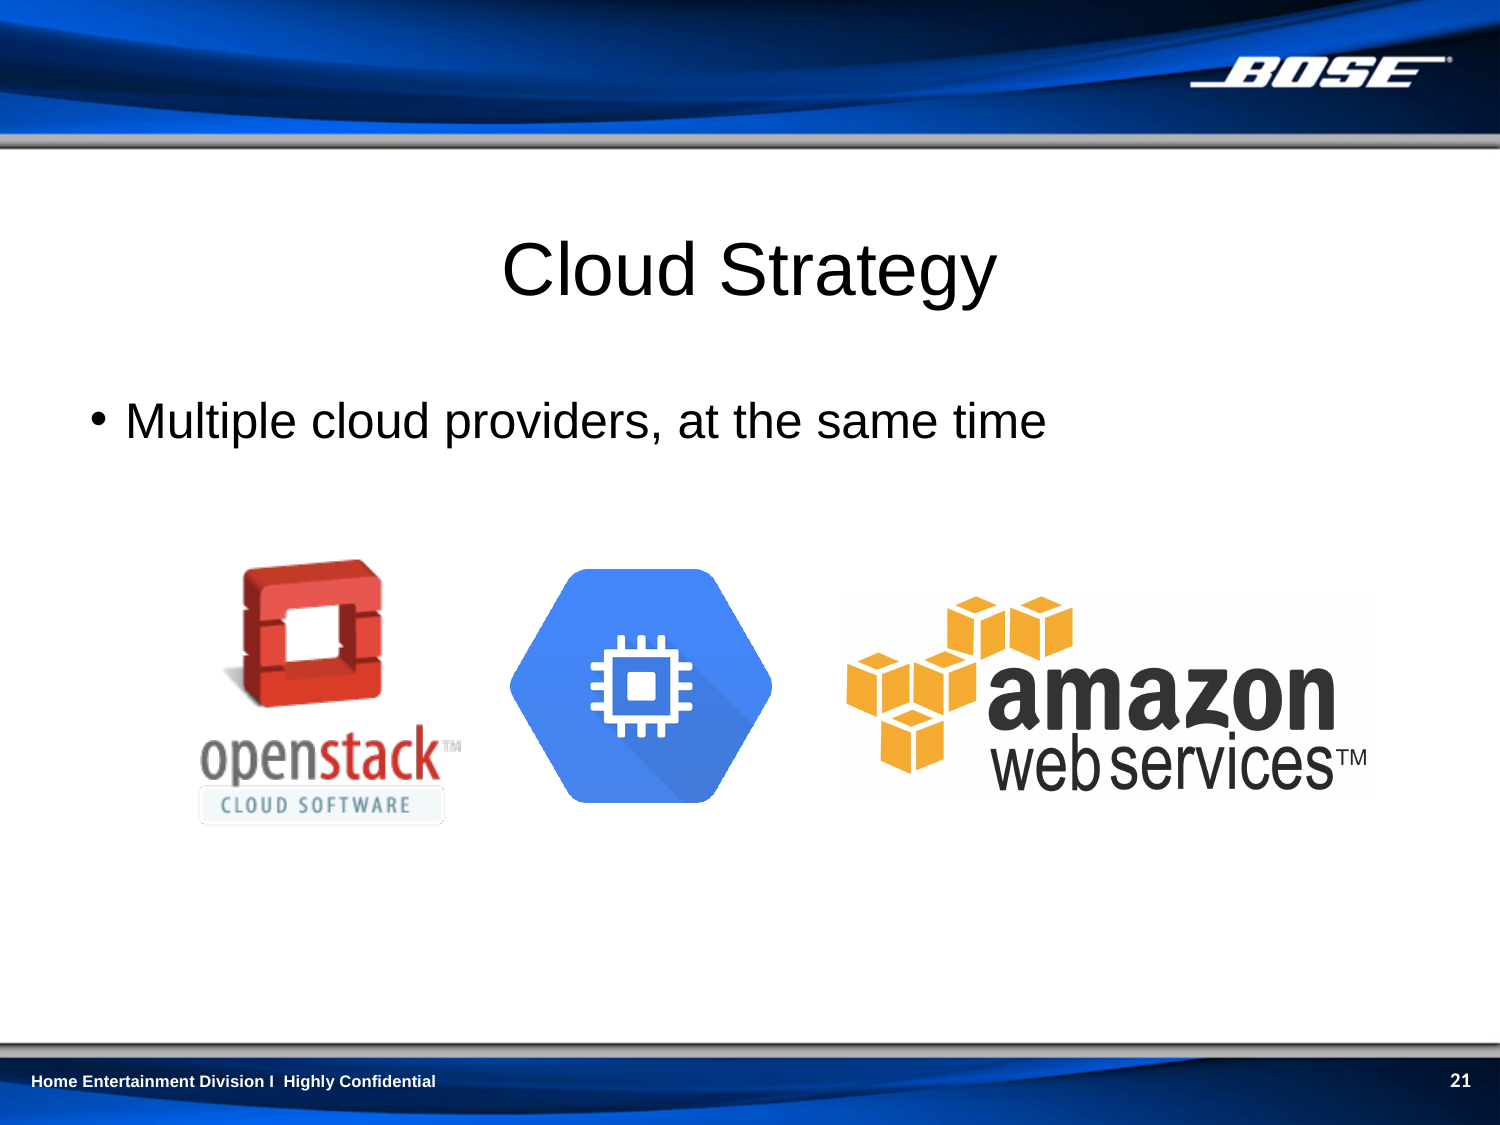

Cloud Strategy
Multiple cloud providers, at the same time